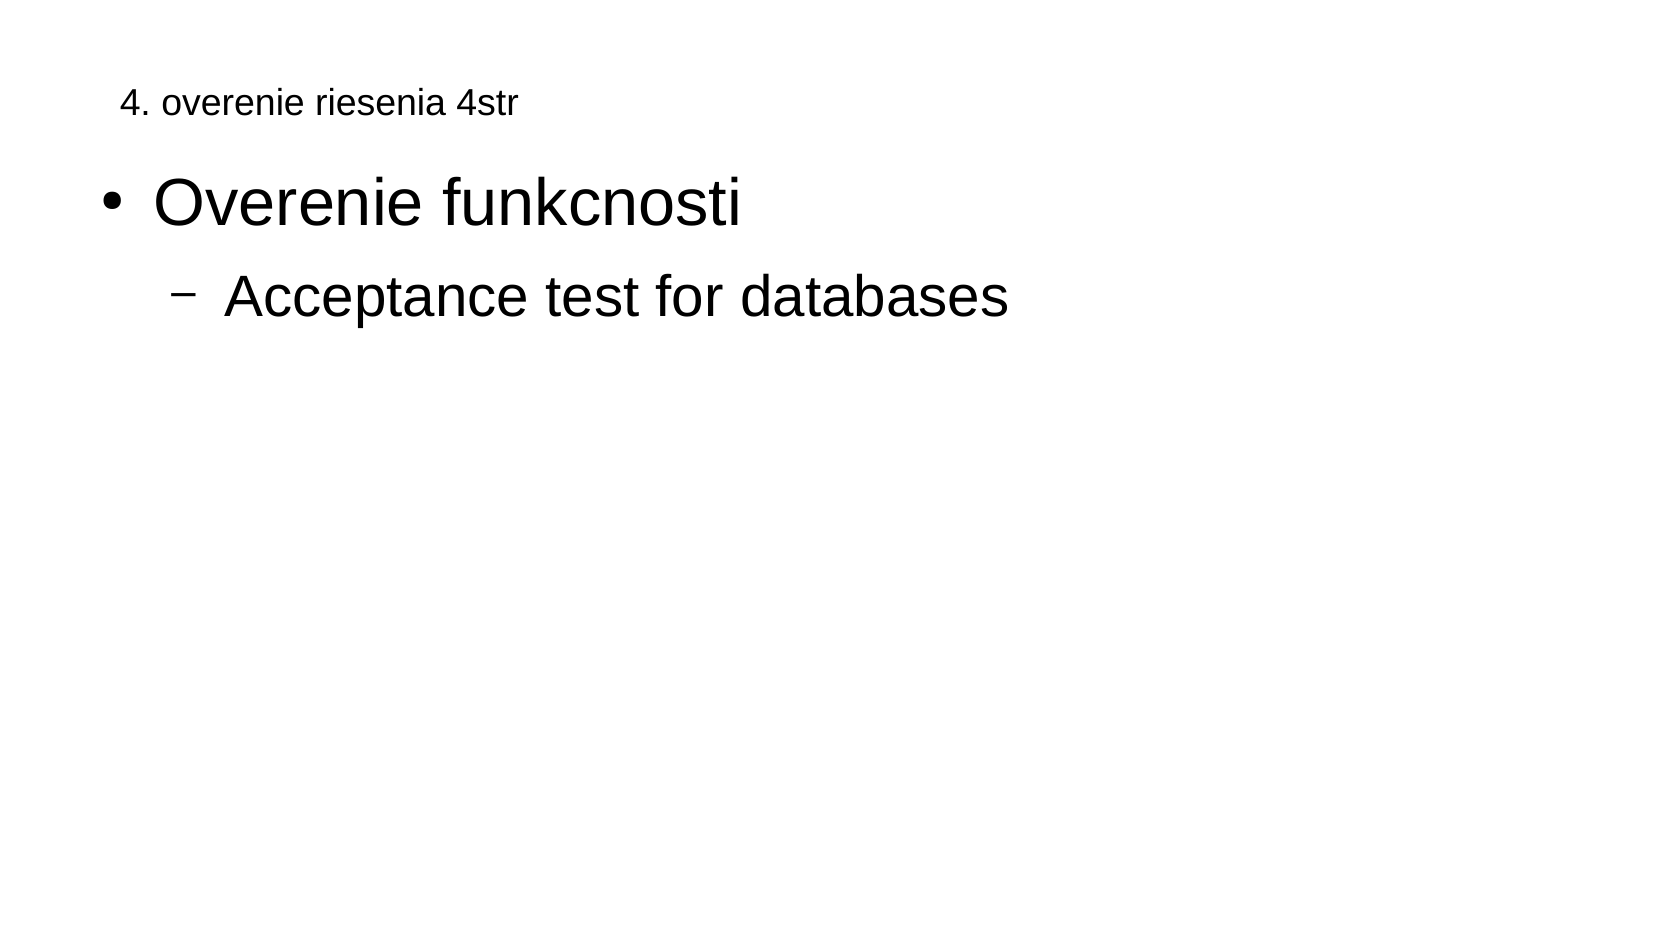

4. overenie riesenia 4str
# Overenie funkcnosti
Acceptance test for databases